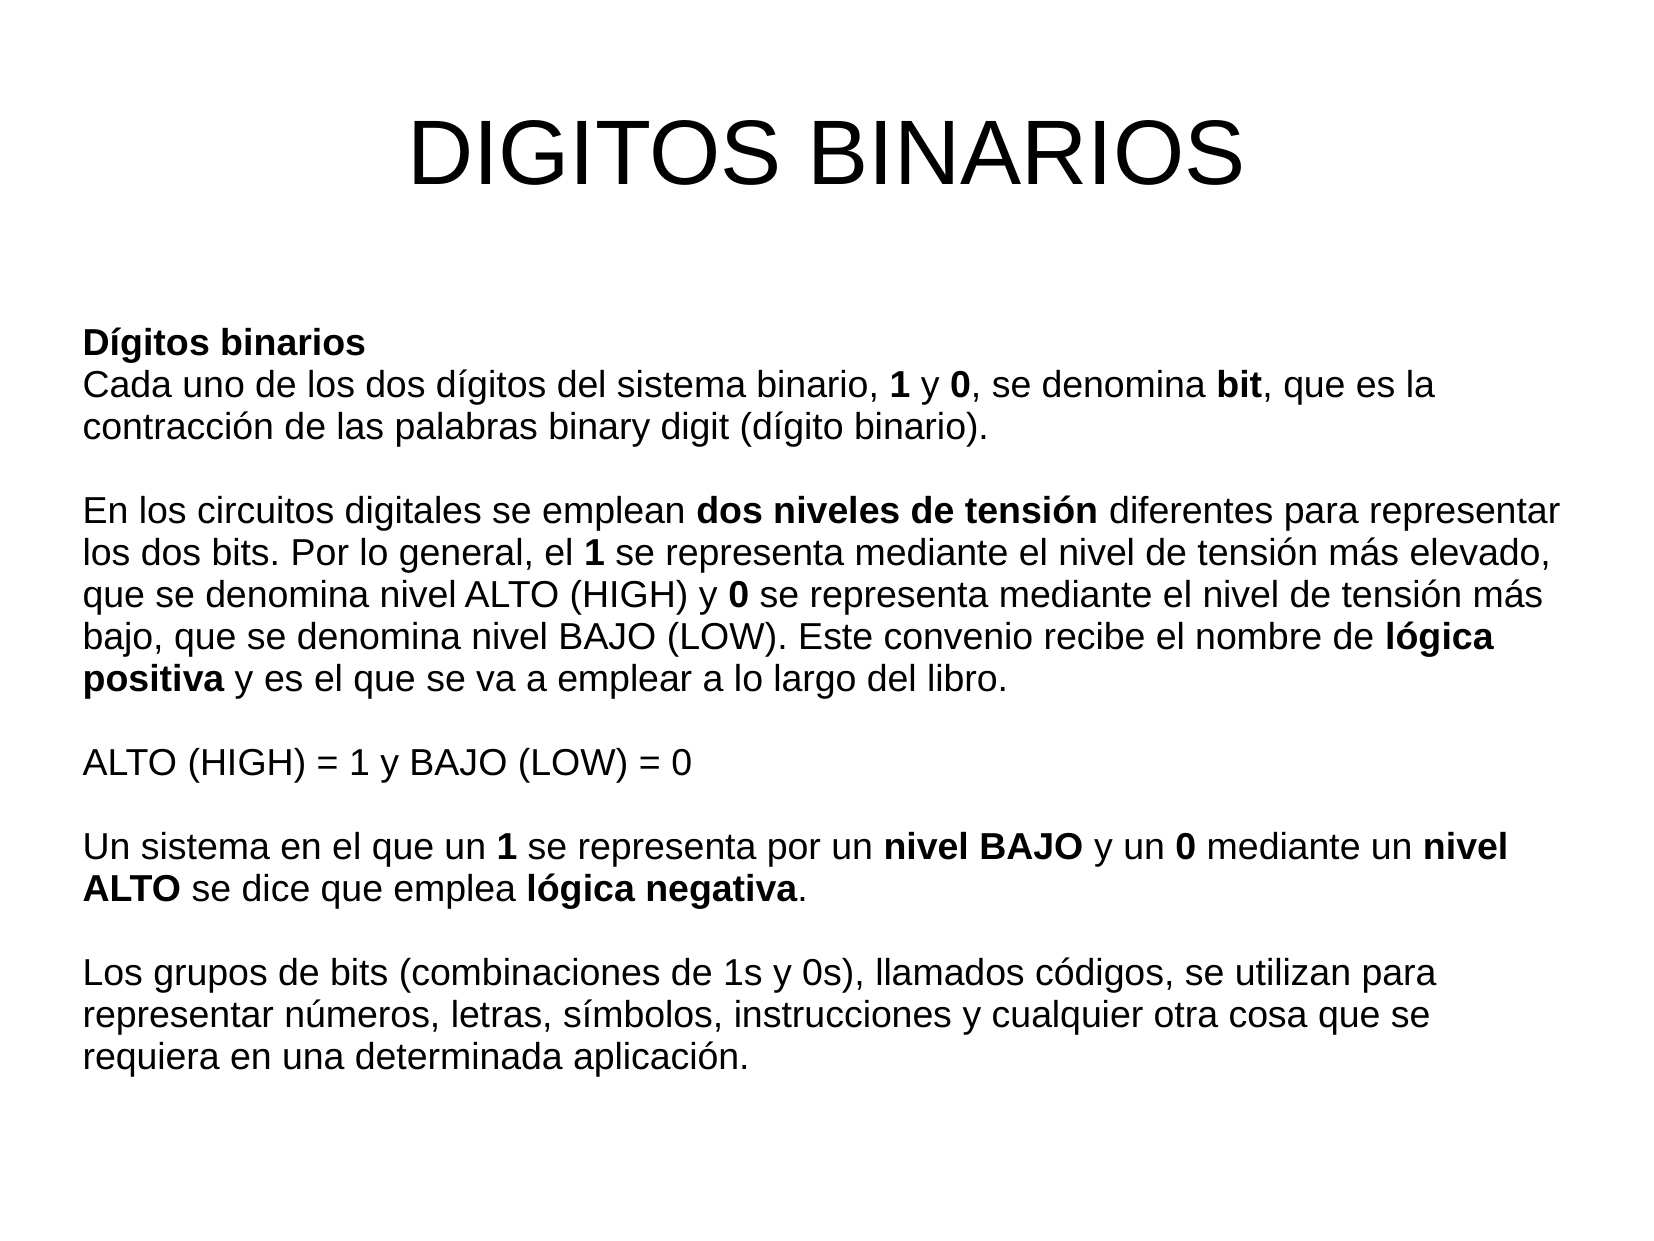

# DIGITOS BINARIOS
Dígitos binarios
Cada uno de los dos dígitos del sistema binario, 1 y 0, se denomina bit, que es la contracción de las palabras binary digit (dígito binario).
En los circuitos digitales se emplean dos niveles de tensión diferentes para representar los dos bits. Por lo general, el 1 se representa mediante el nivel de tensión más elevado, que se denomina nivel ALTO (HIGH) y 0 se representa mediante el nivel de tensión más bajo, que se denomina nivel BAJO (LOW). Este convenio recibe el nombre de lógica positiva y es el que se va a emplear a lo largo del libro.
ALTO (HIGH) = 1 y BAJO (LOW) = 0
Un sistema en el que un 1 se representa por un nivel BAJO y un 0 mediante un nivel ALTO se dice que emplea lógica negativa.
Los grupos de bits (combinaciones de 1s y 0s), llamados códigos, se utilizan para representar números, letras, símbolos, instrucciones y cualquier otra cosa que se requiera en una determinada aplicación.